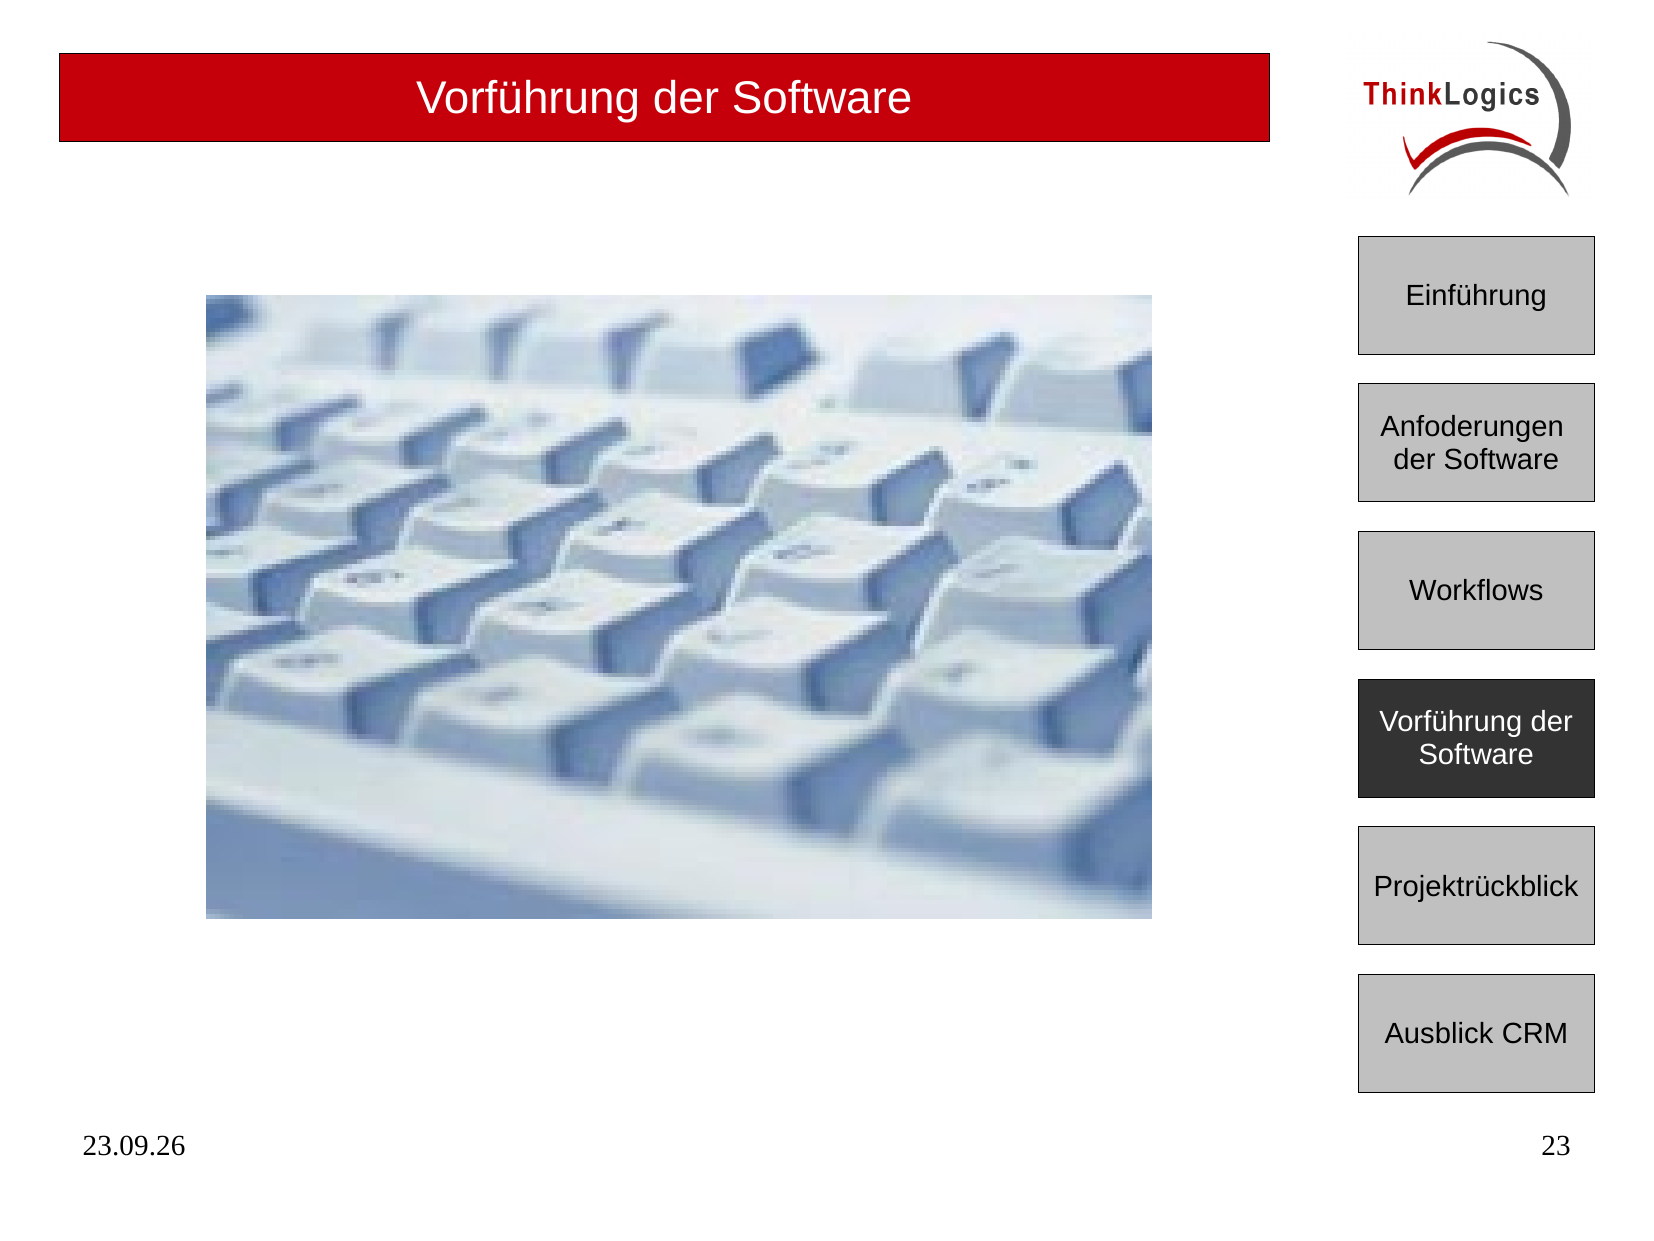

Vorführung der Software
Einführung
Anfoderungen
der Software
Workflows
Vorführung der
Software
Projektrückblick
Ausblick CRM
23